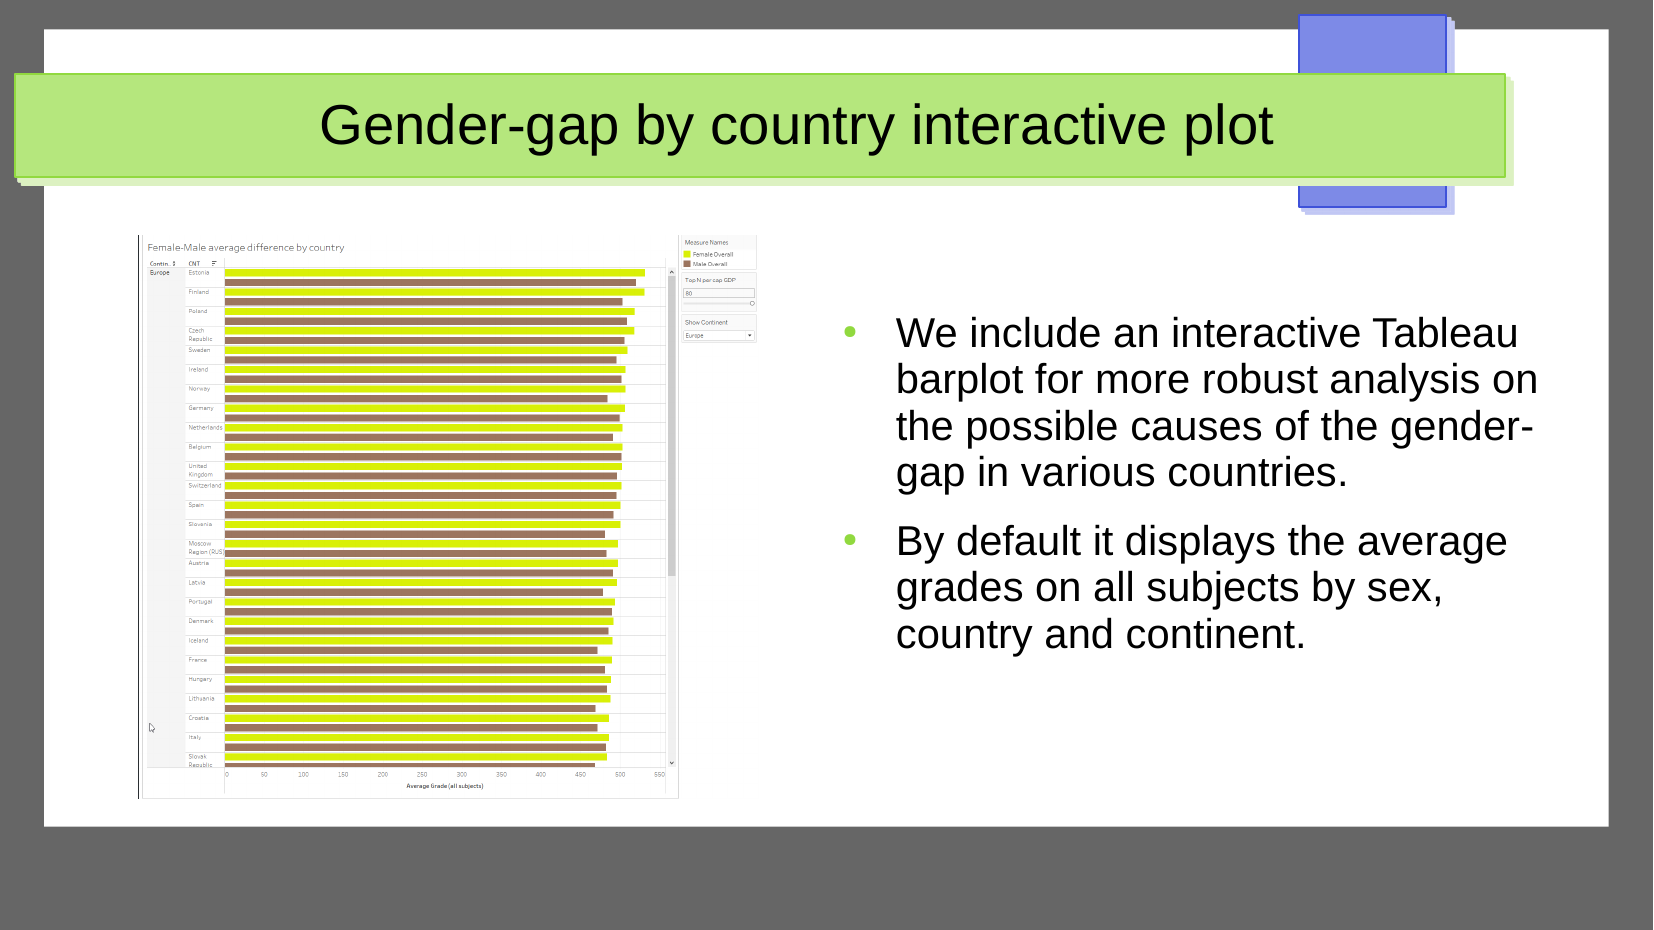

# Gender-gap by country interactive plot
We include an interactive Tableau barplot for more robust analysis on the possible causes of the gender-gap in various countries.
By default it displays the average grades on all subjects by sex, country and continent.